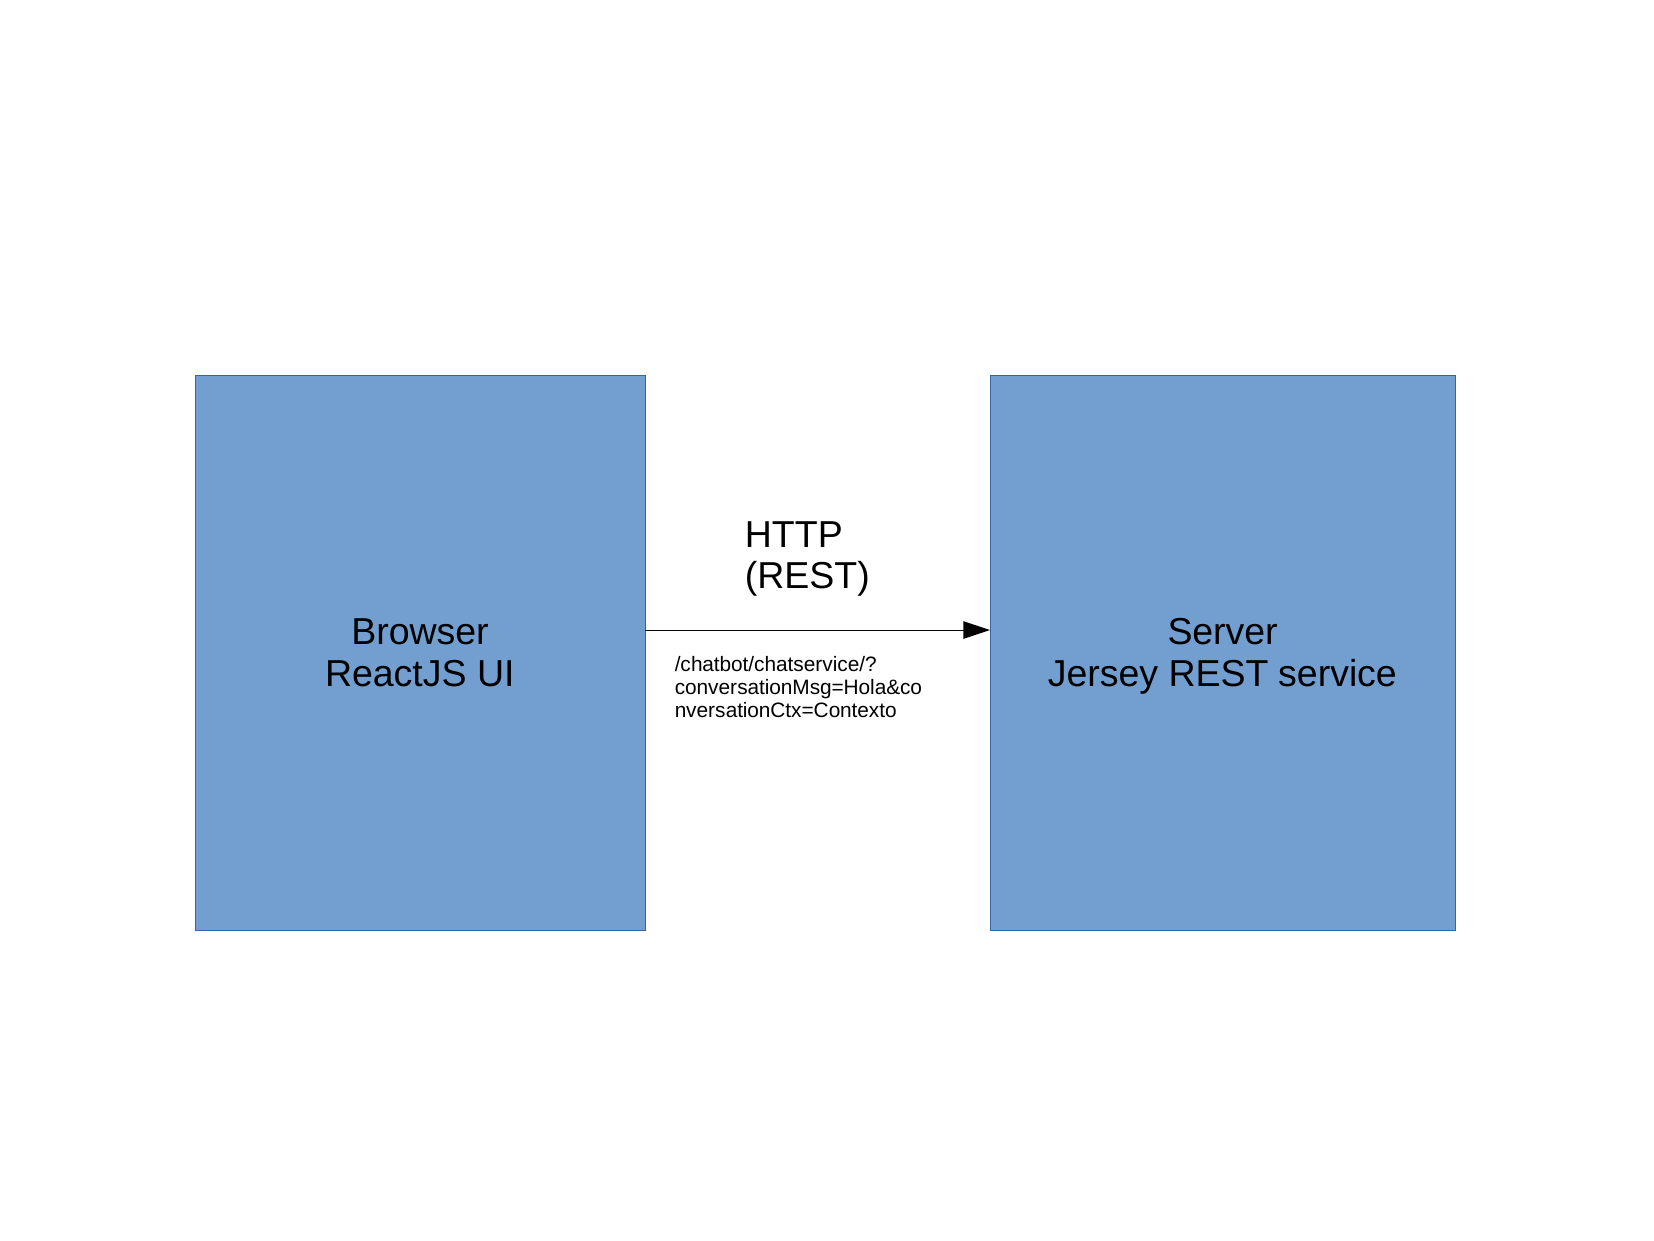

Browser
ReactJS UI
Server
Jersey REST service
HTTP
(REST)
/chatbot/chatservice/?conversationMsg=Hola&conversationCtx=Contexto